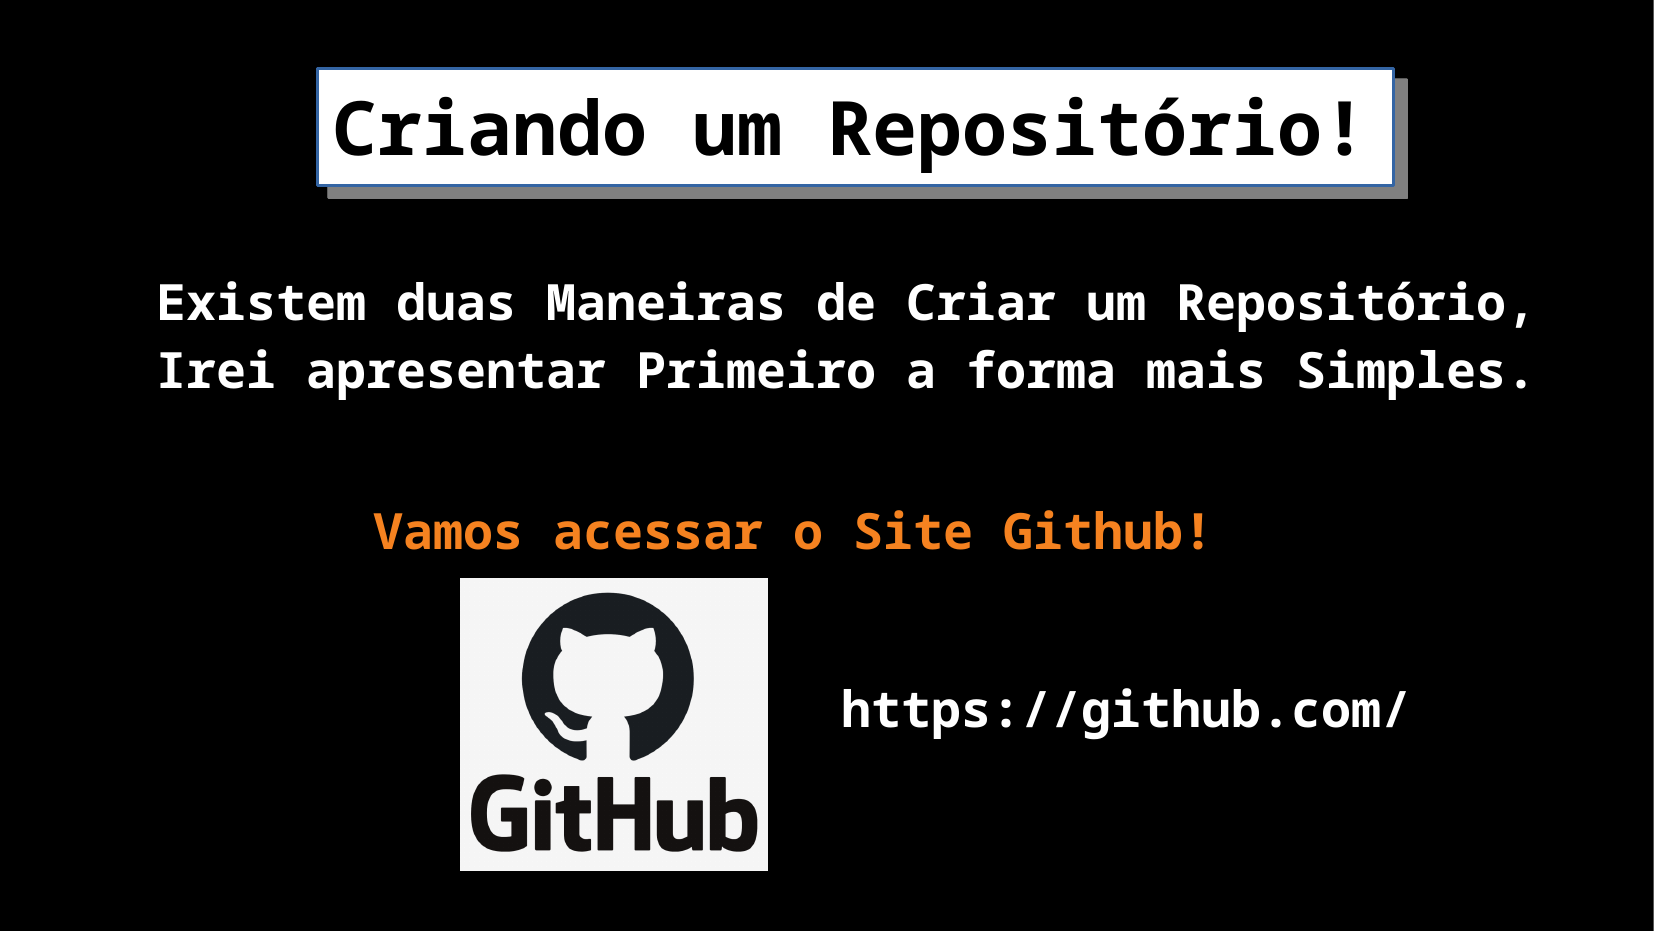

Criando um Repositório!
Existem duas Maneiras de Criar um Repositório,
Irei apresentar Primeiro a forma mais Simples.
Vamos acessar o Site Github!
https://github.com/